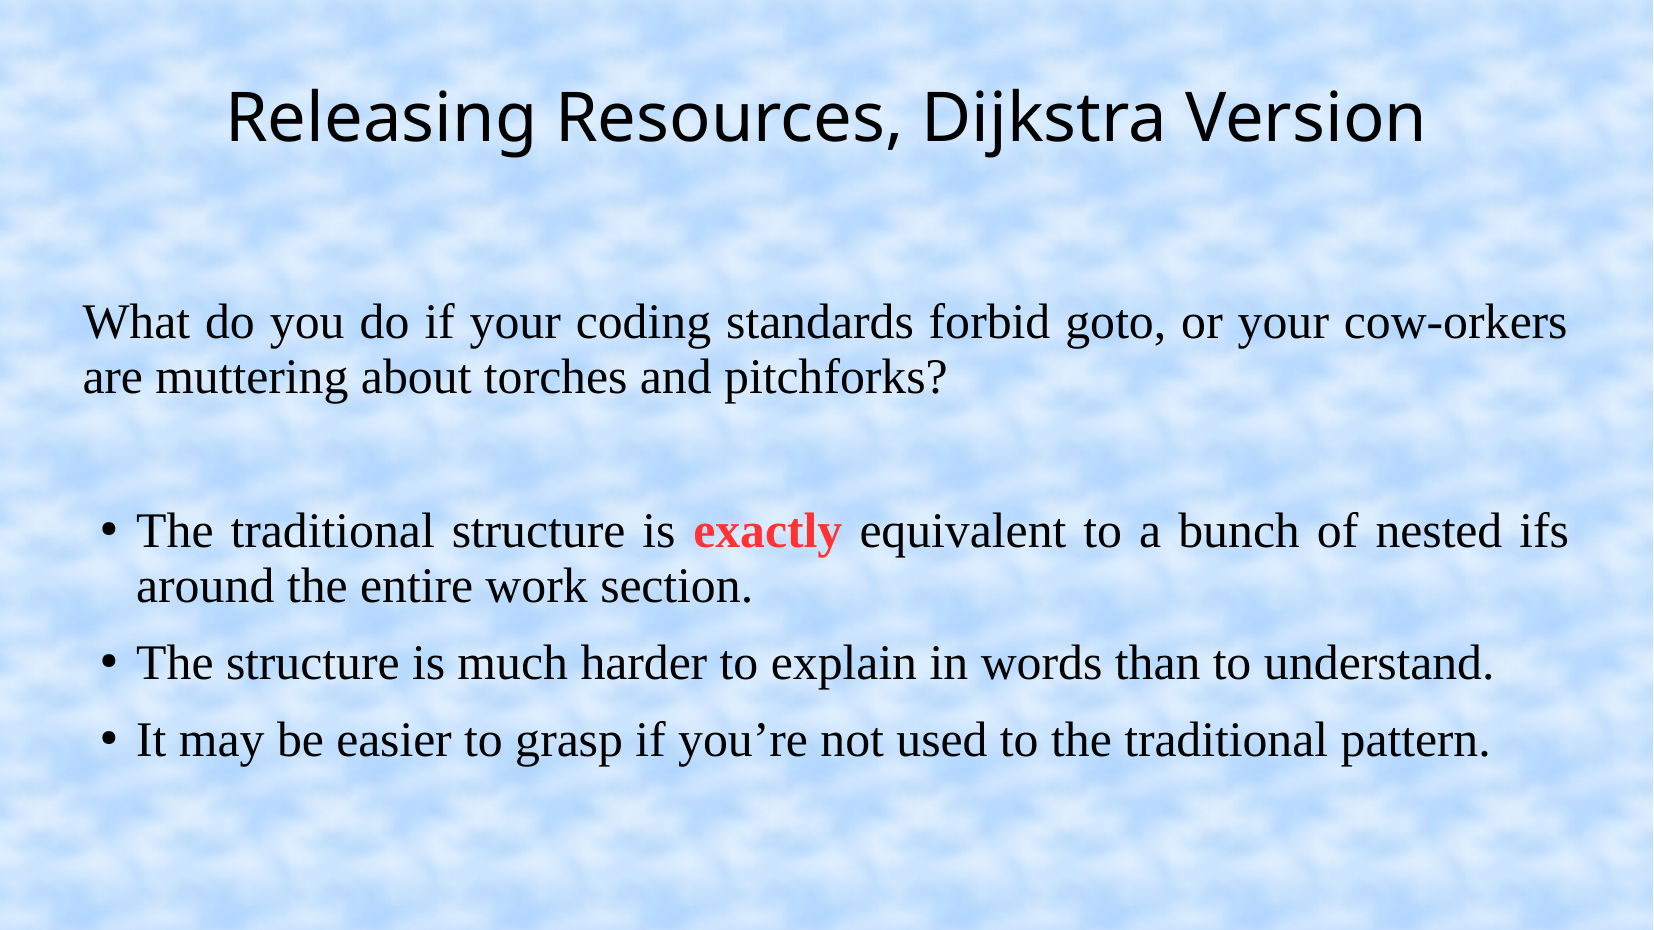

# Releasing Resources, Dijkstra Version
What do you do if your coding standards forbid goto, or your cow-orkers are muttering about torches and pitchforks?
The traditional structure is exactly equivalent to a bunch of nested ifs around the entire work section.
The structure is much harder to explain in words than to understand.
It may be easier to grasp if you’re not used to the traditional pattern.